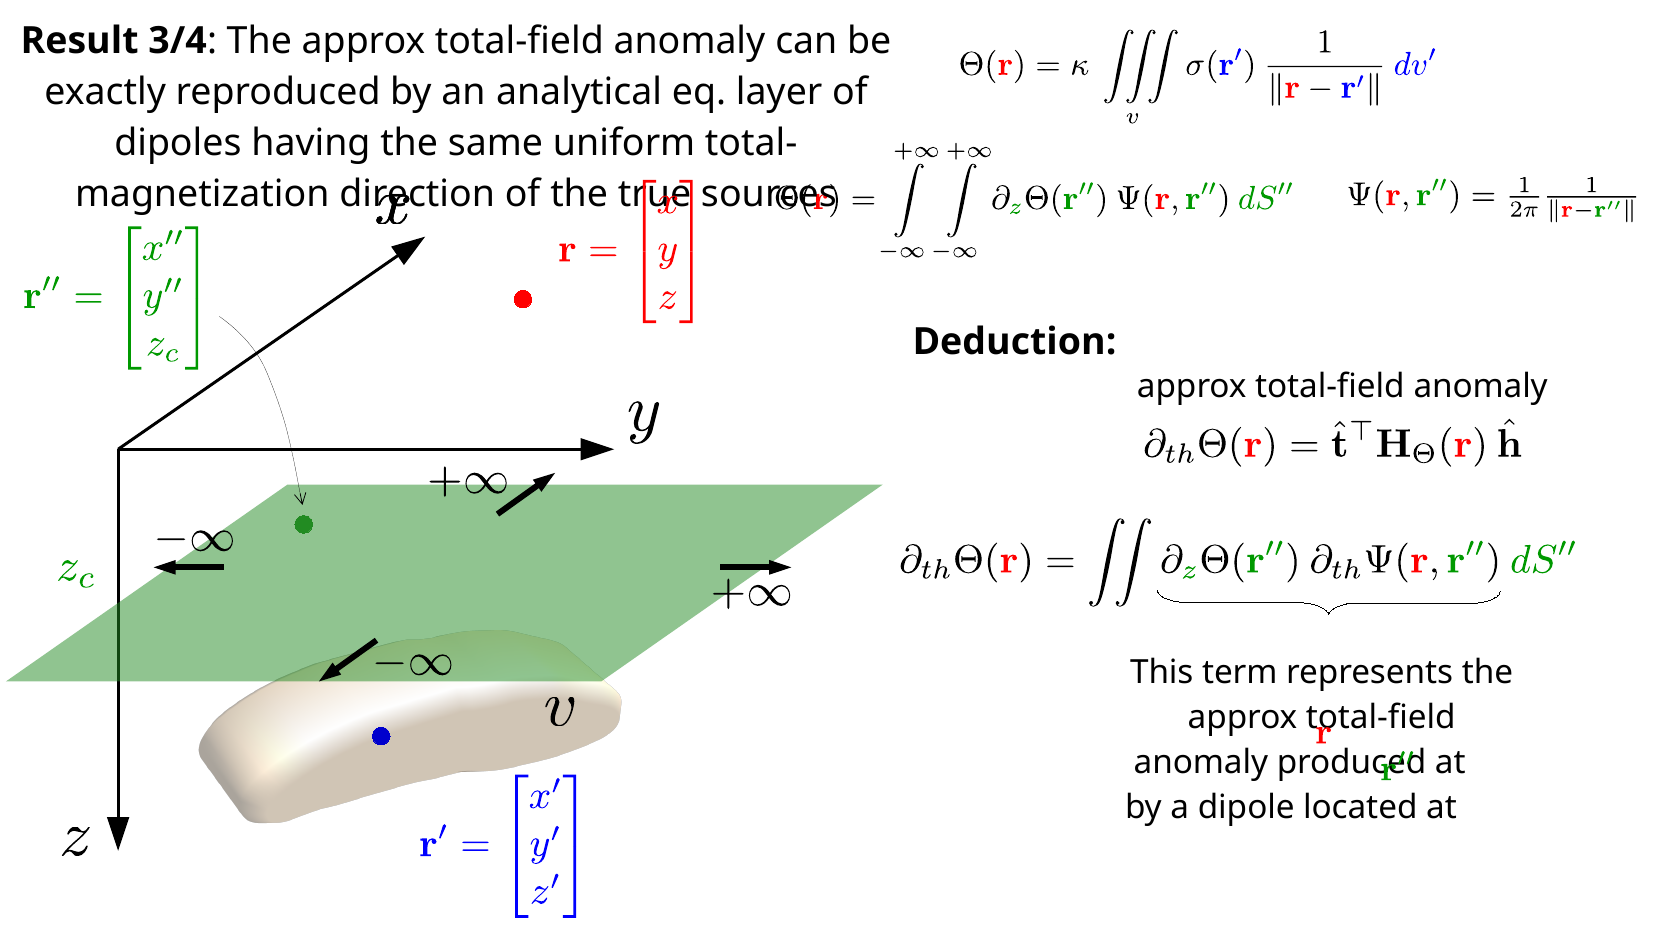

Result 3/4: The approx total-field anomaly can be exactly reproduced by an analytical eq. layer of dipoles having the same uniform total-magnetization direction of the true sources
Deduction:
approx total-field anomaly
This term represents the approx total-field anomaly produced at by a dipole located at